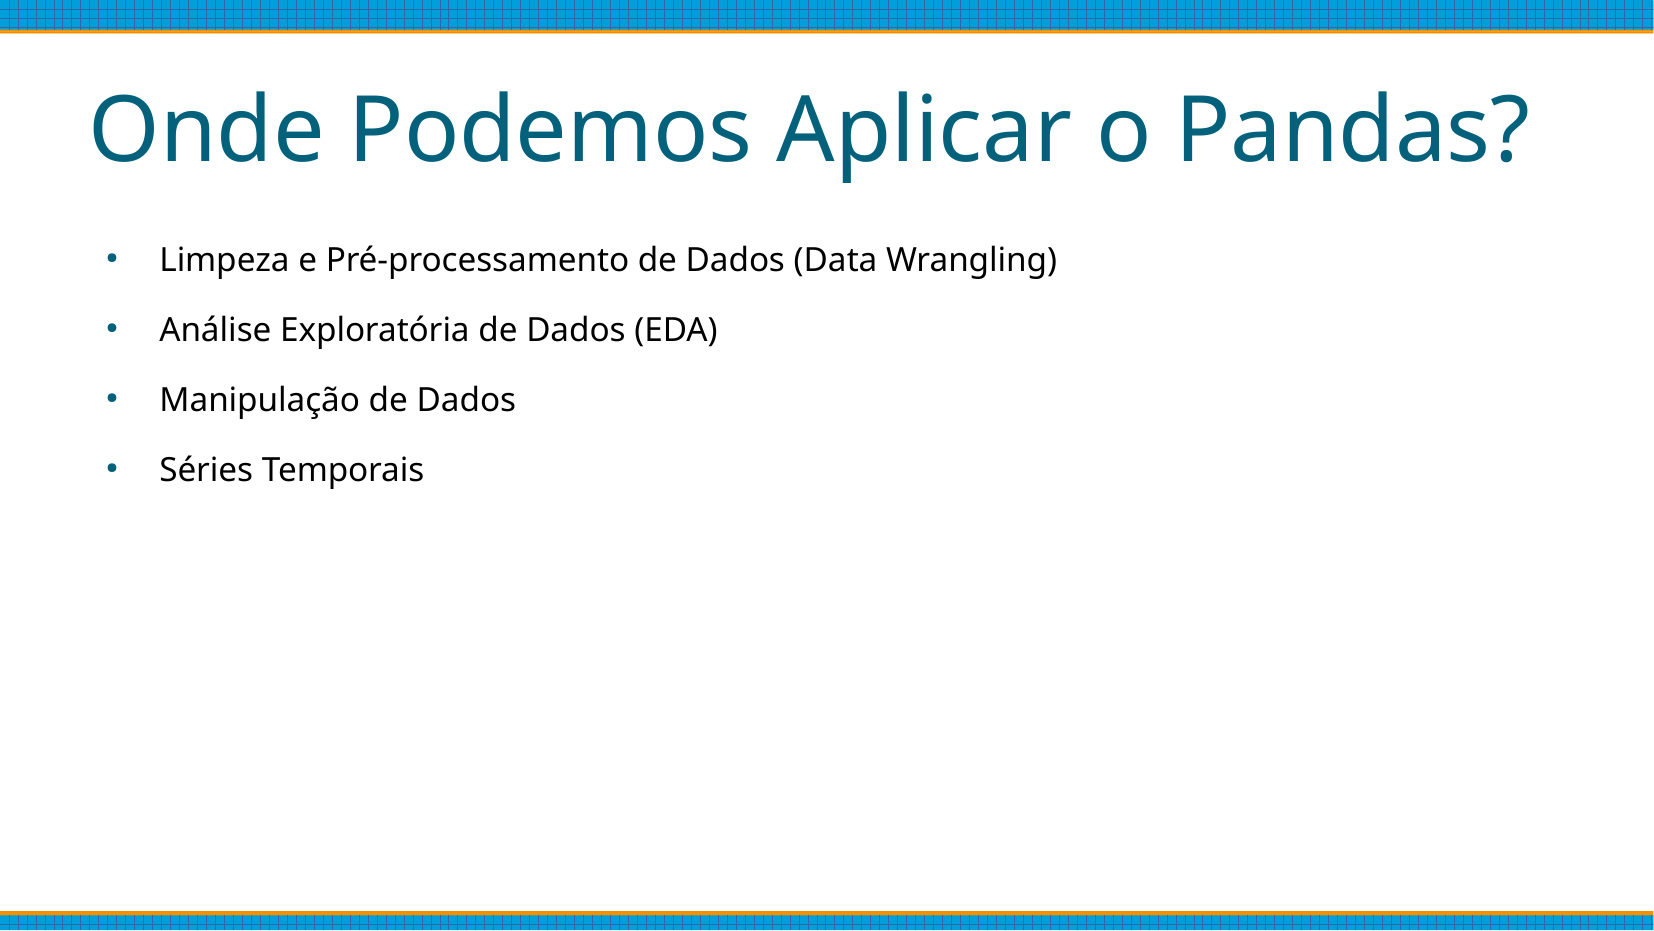

# Onde Podemos Aplicar o Pandas?
Limpeza e Pré-processamento de Dados (Data Wrangling)
Análise Exploratória de Dados (EDA)
Manipulação de Dados
Séries Temporais